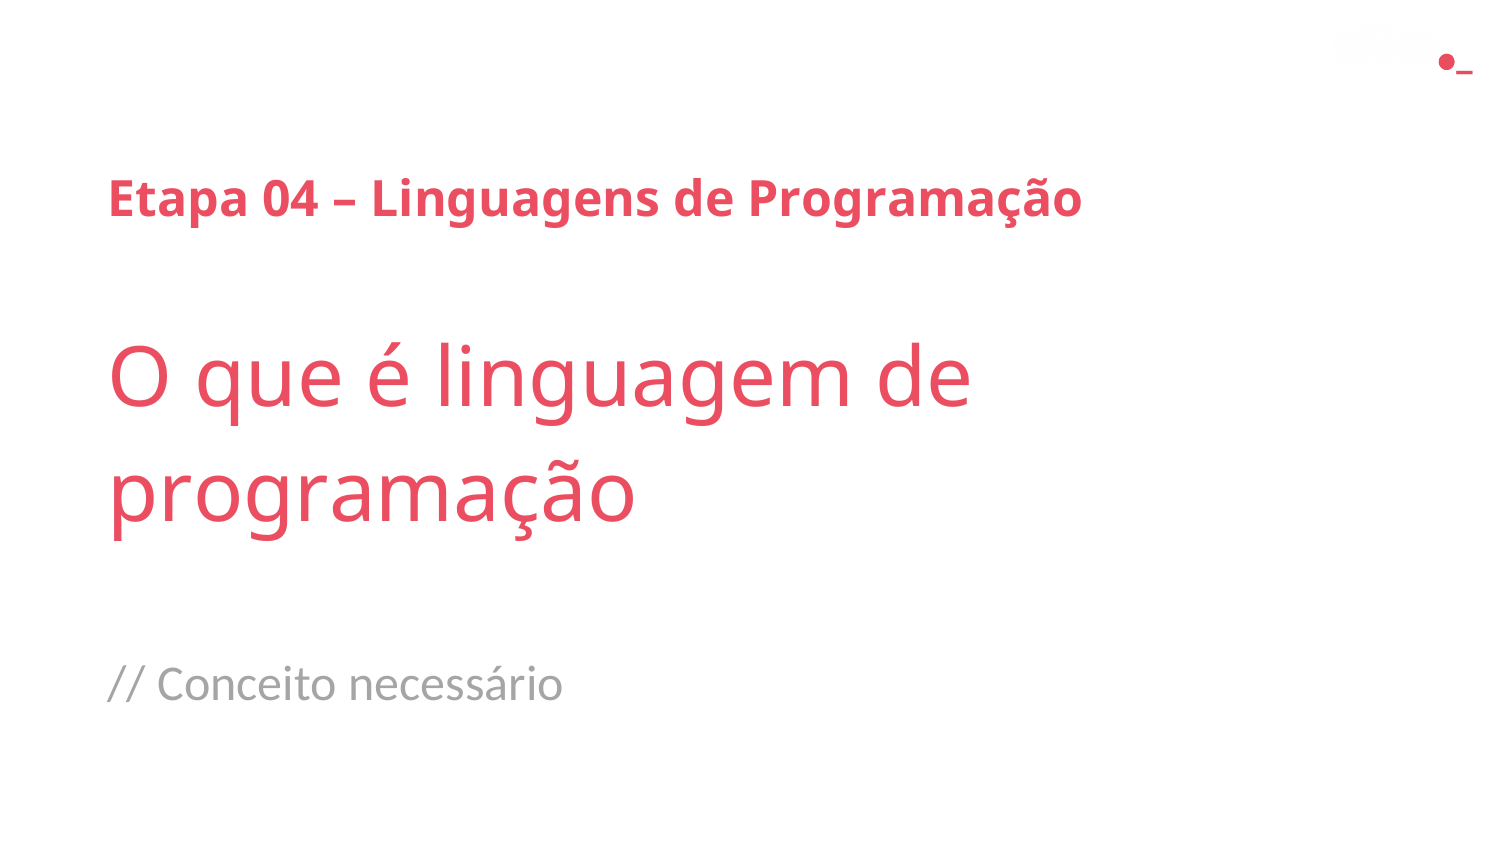

Etapa 04 – Linguagens de Programação
O que é linguagem de programação
// Conceito necessário